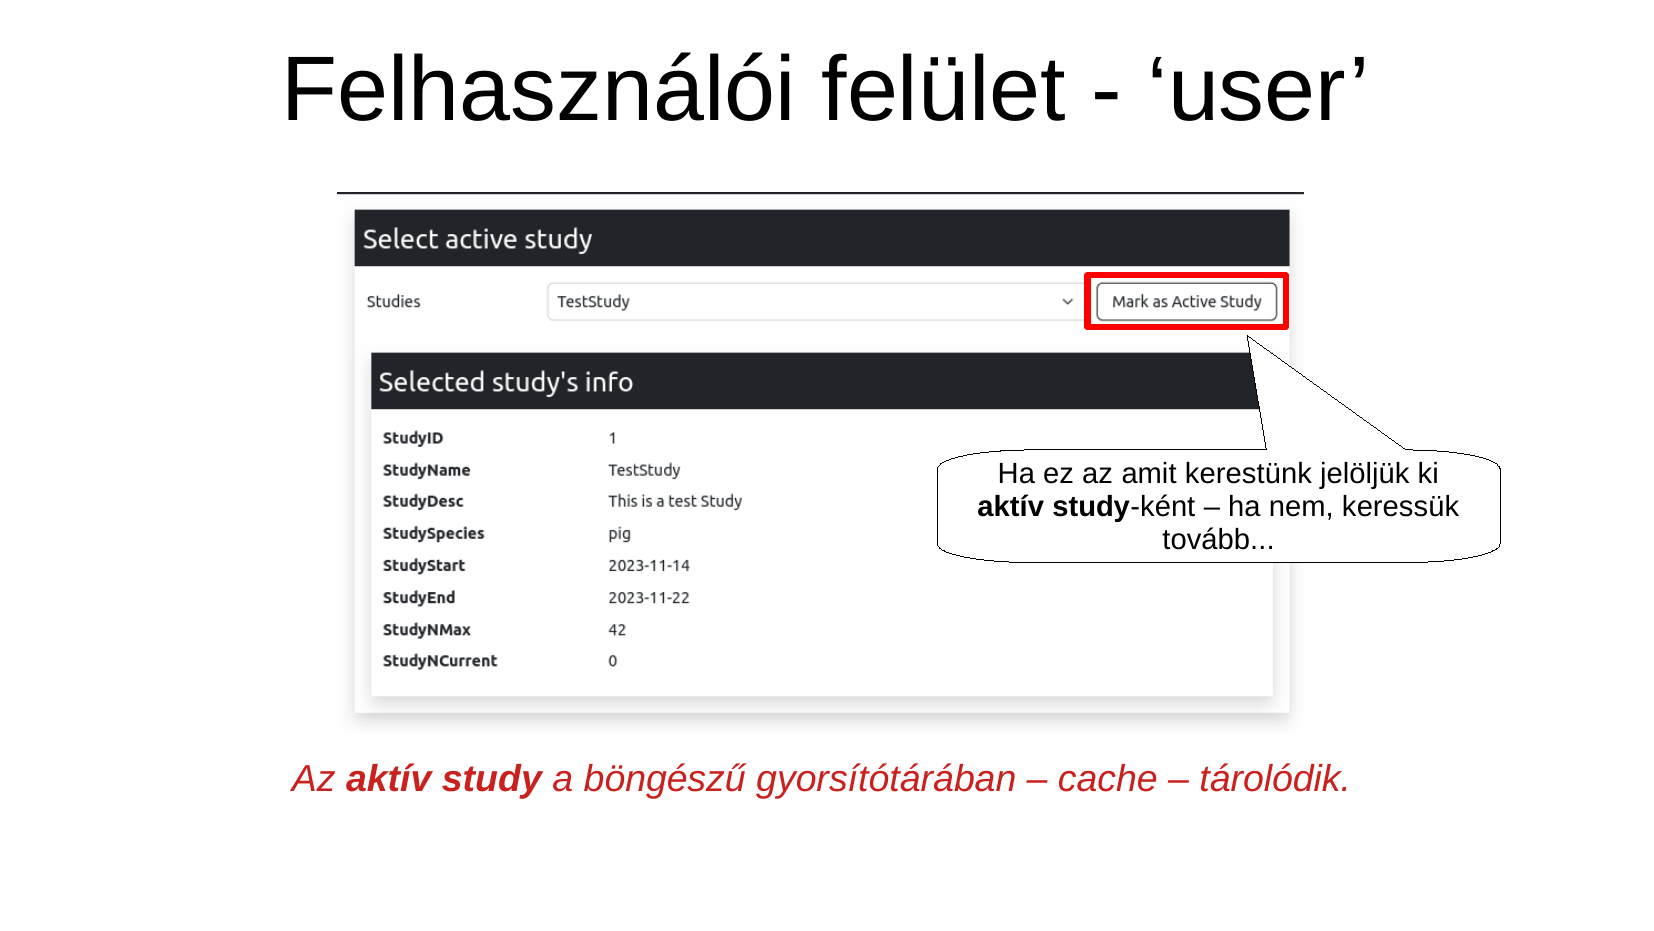

# Felhasználói felület - ‘user’
Ha ez az amit kerestünk jelöljük ki aktív study-ként – ha nem, keressük tovább...
Az aktív study a böngészű gyorsítótárában – cache – tárolódik.